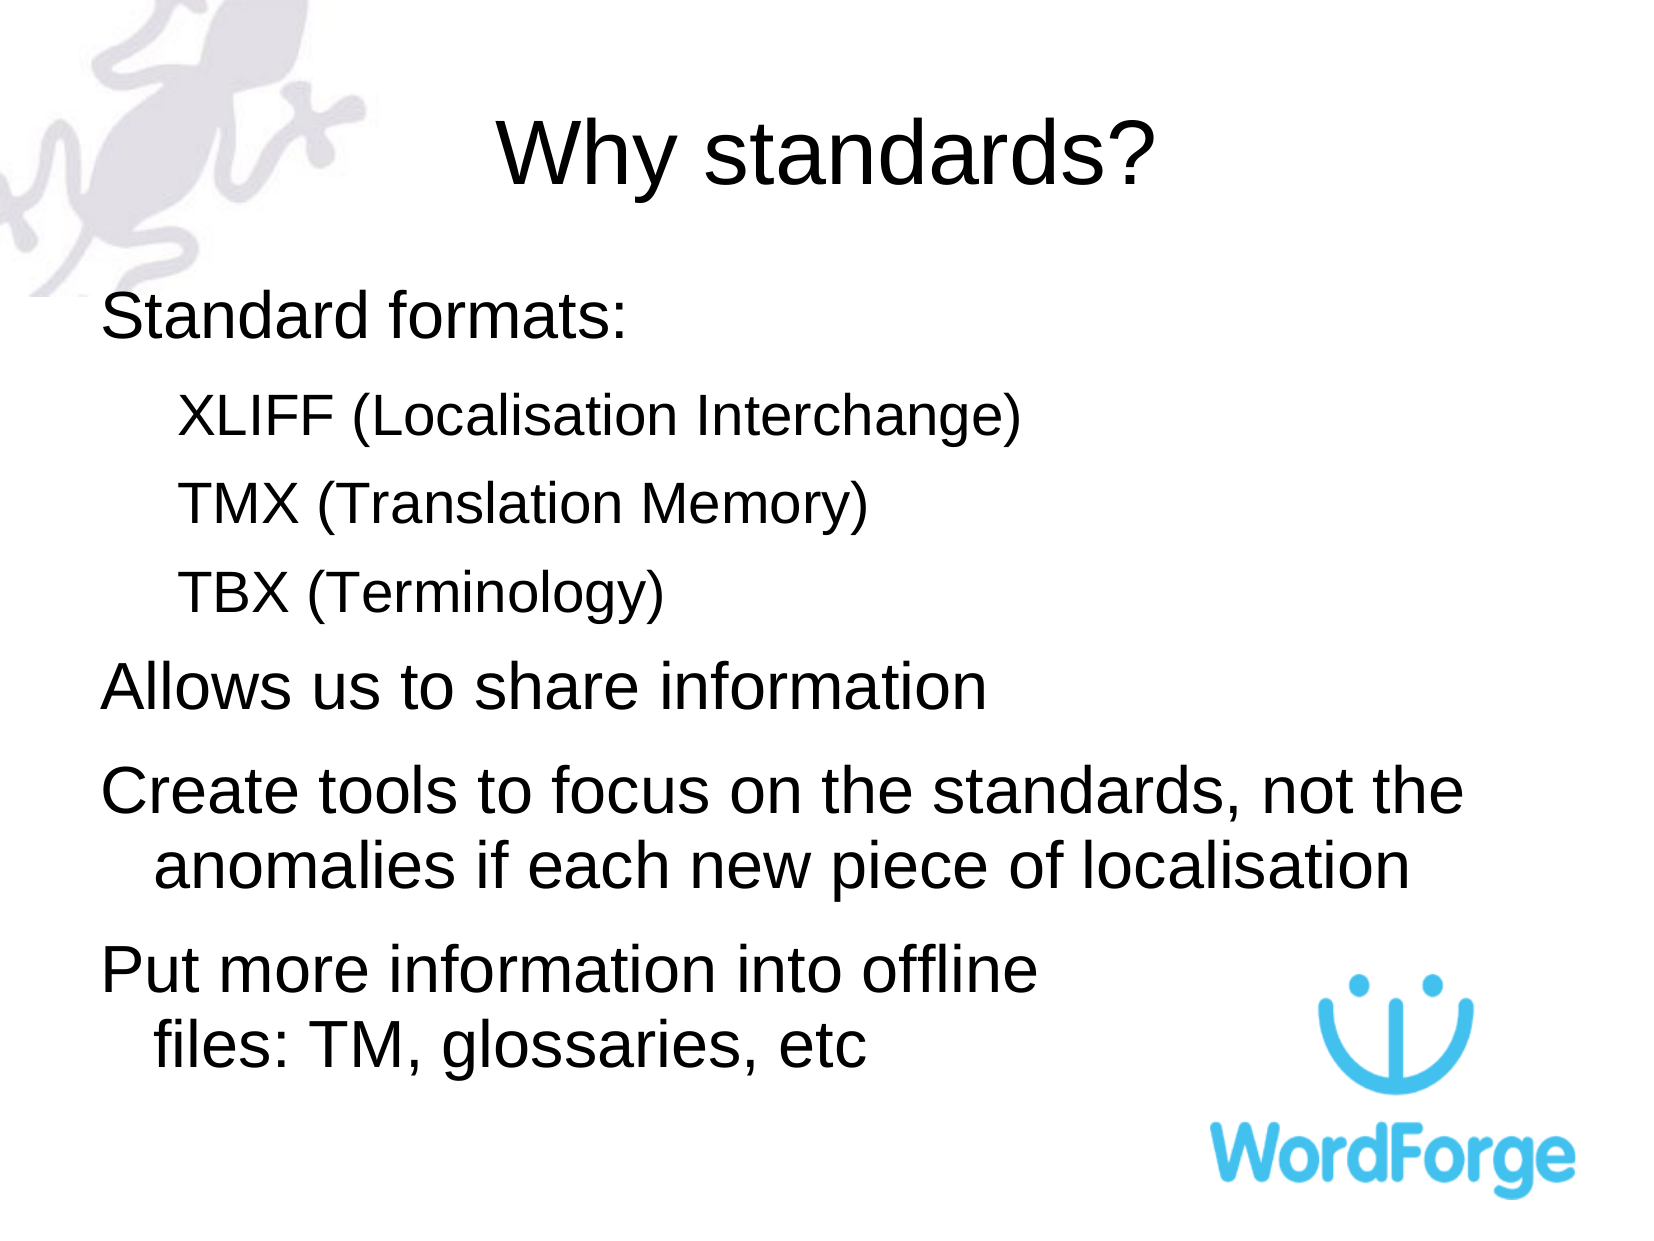

# Why standards?
Standard formats:
XLIFF (Localisation Interchange)
TMX (Translation Memory)
TBX (Terminology)
Allows us to share information
Create tools to focus on the standards, not the anomalies if each new piece of localisation
Put more information into offline
files: TM, glossaries, etc